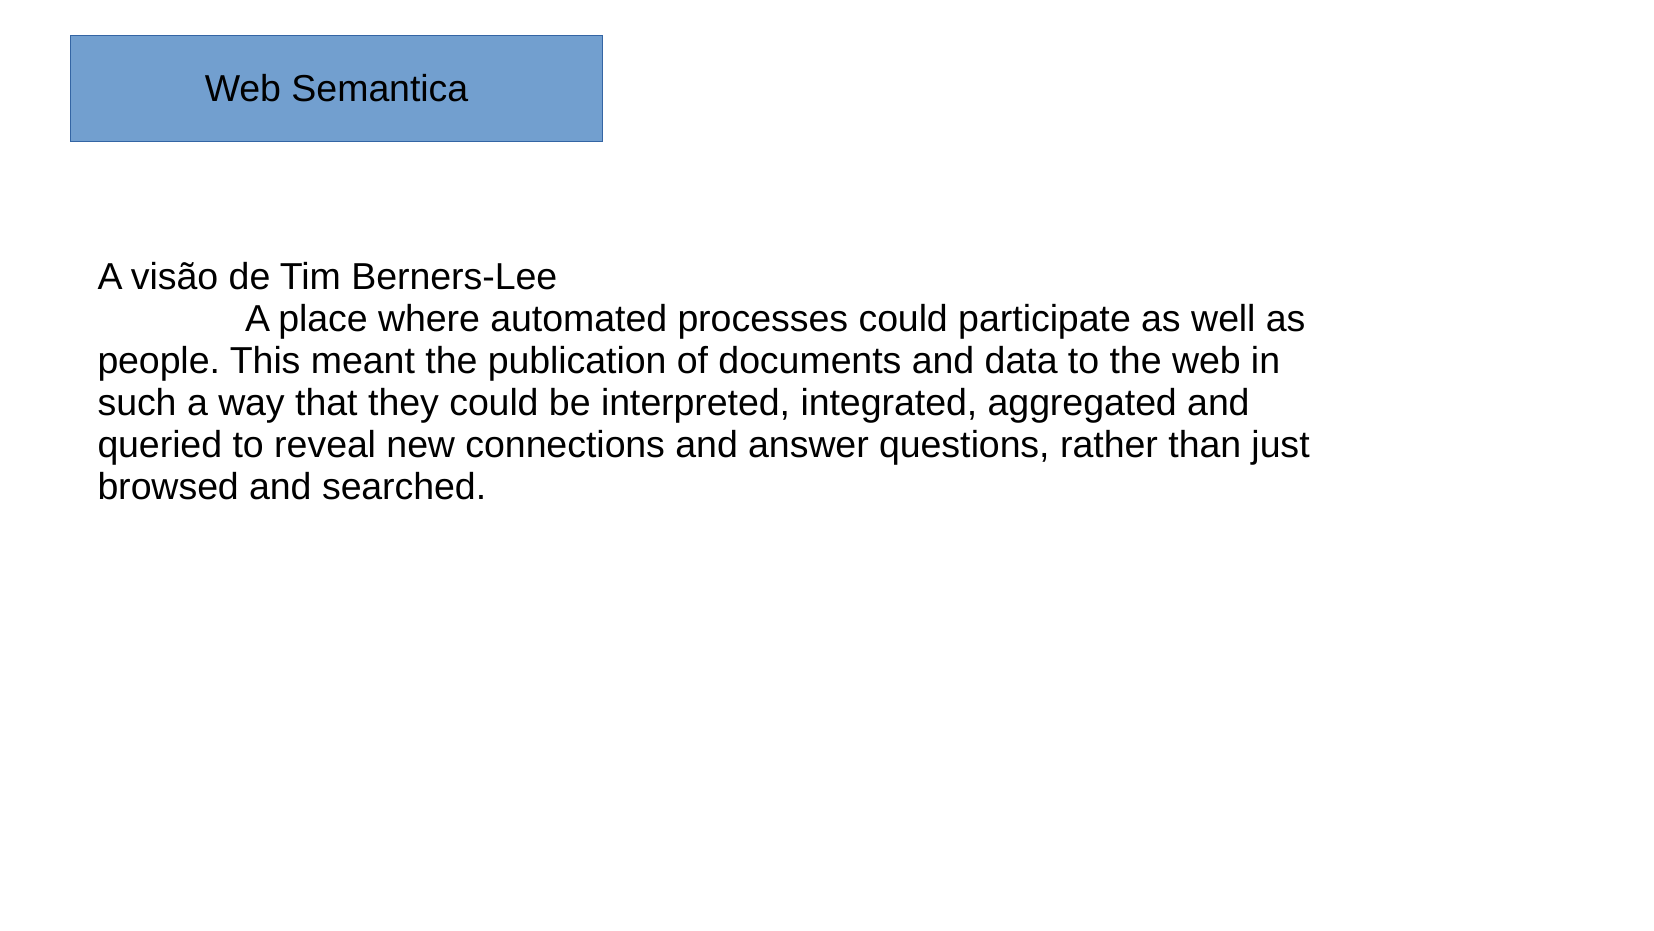

Web Semantica
A visão de Tim Berners-Lee
		A place where automated processes could participate as well as people. This meant the publication of documents and data to the web in such a way that they could be interpreted, integrated, aggregated and queried to reveal new connections and answer questions, rather than just browsed and searched.